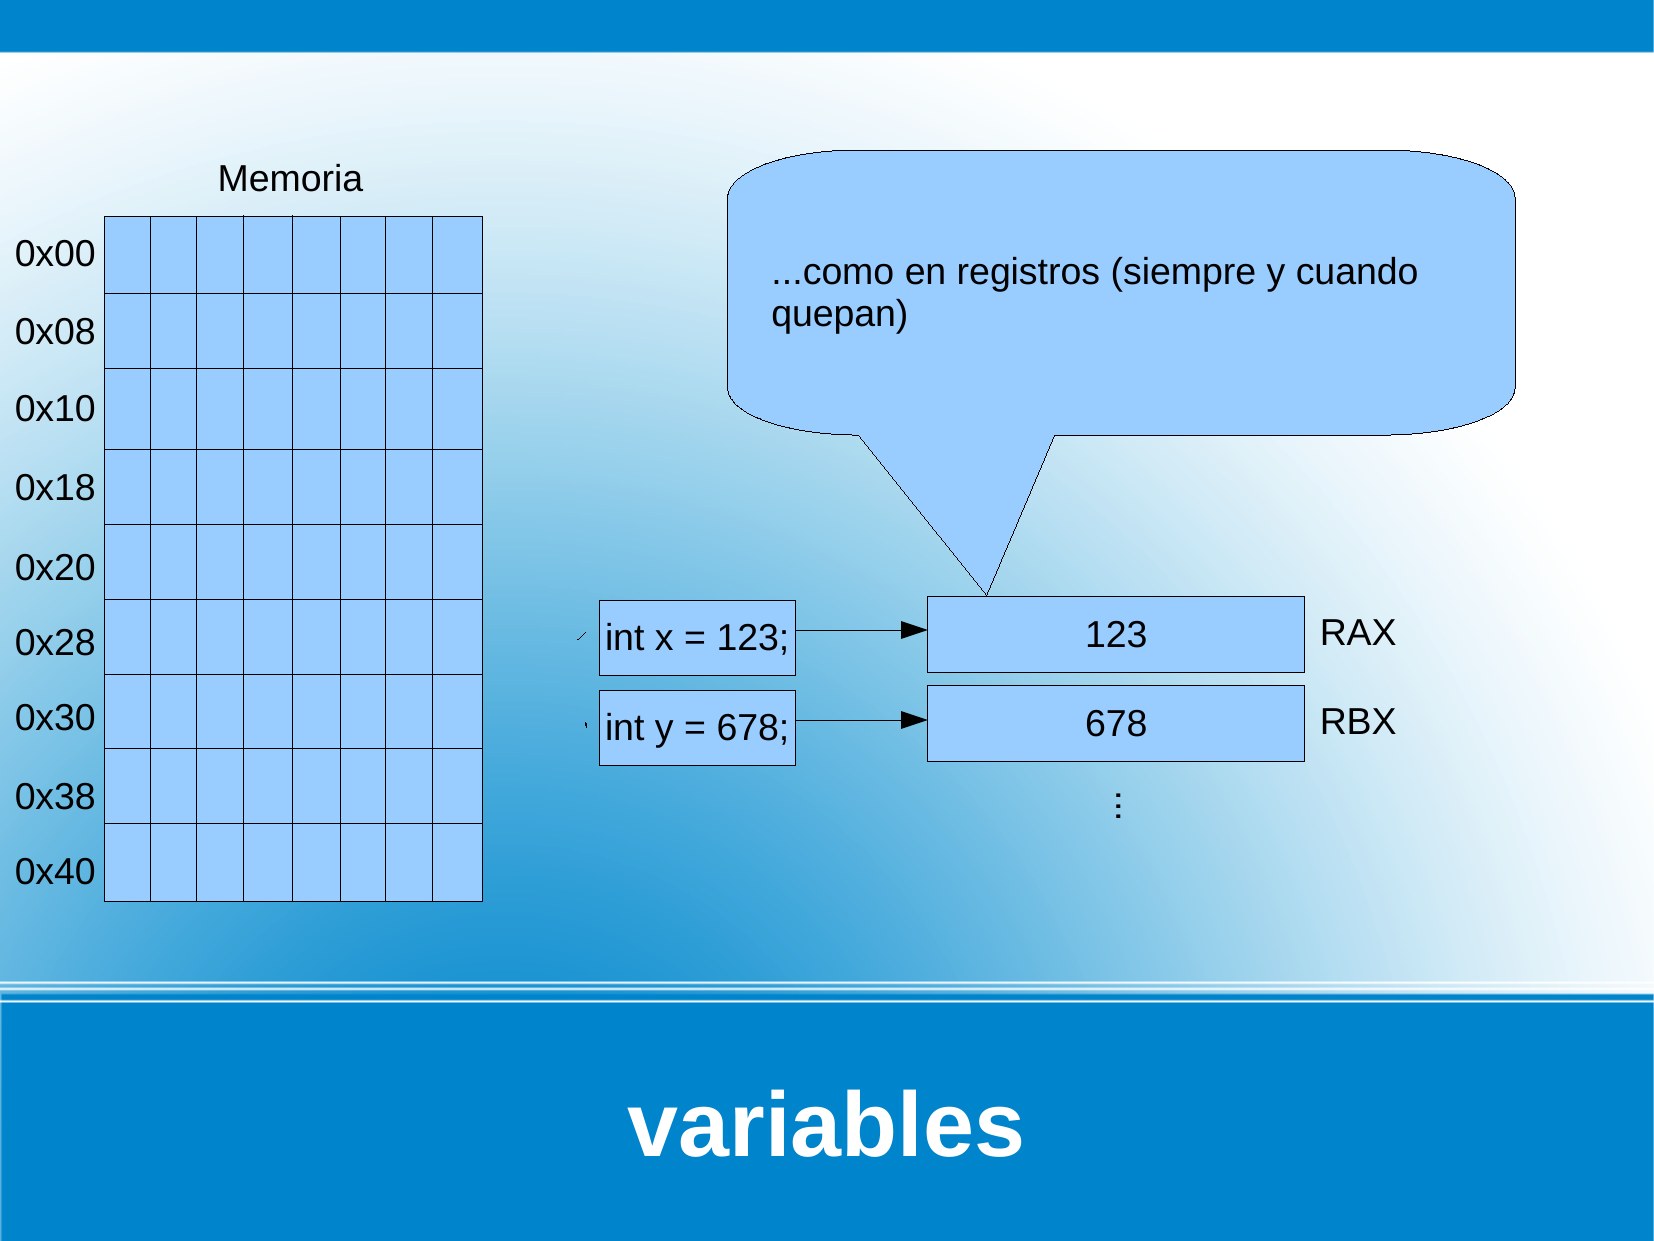

Memoria
...como en registros (siempre y cuando quepan)
0x00
0x08
0x10
0x18
0x20
123
int x = 123;
RAX
0x28
678
0x30
int y = 678;
RBX
0x38
...
0x40
# variables